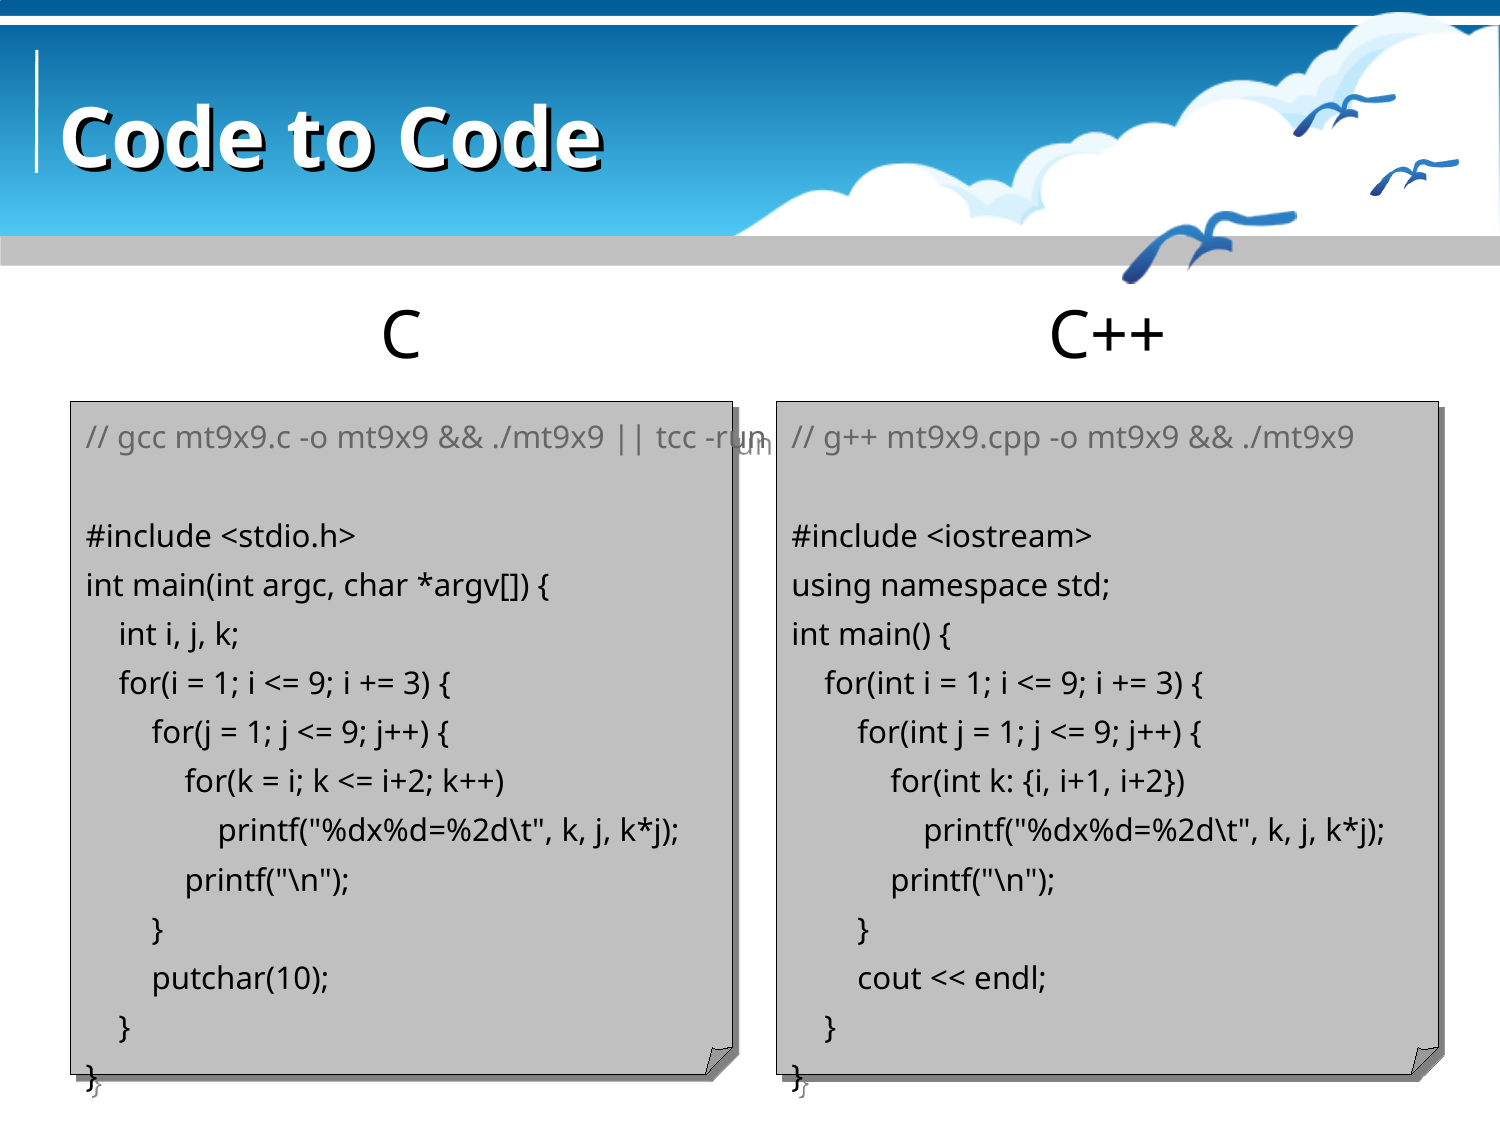

# Code to Code
C++
C
// gcc mt9x9.c -o mt9x9 && ./mt9x9 || tcc -run mt9x9.c
#include <stdio.h>
int main(int argc, char *argv[]) {
 int i, j, k;
 for(i = 1; i <= 9; i += 3) {
 for(j = 1; j <= 9; j++) {
 for(k = i; k <= i+2; k++)
 printf("%dx%d=%2d\t", k, j, k*j);
 printf("\n");
 }
 putchar(10);
 }
}
// g++ mt9x9.cpp -o mt9x9 && ./mt9x9
#include <iostream>
using namespace std;
int main() {
 for(int i = 1; i <= 9; i += 3) {
 for(int j = 1; j <= 9; j++) {
 for(int k: {i, i+1, i+2})
 printf("%dx%d=%2d\t", k, j, k*j);
 printf("\n");
 }
 cout << endl;
 }
}